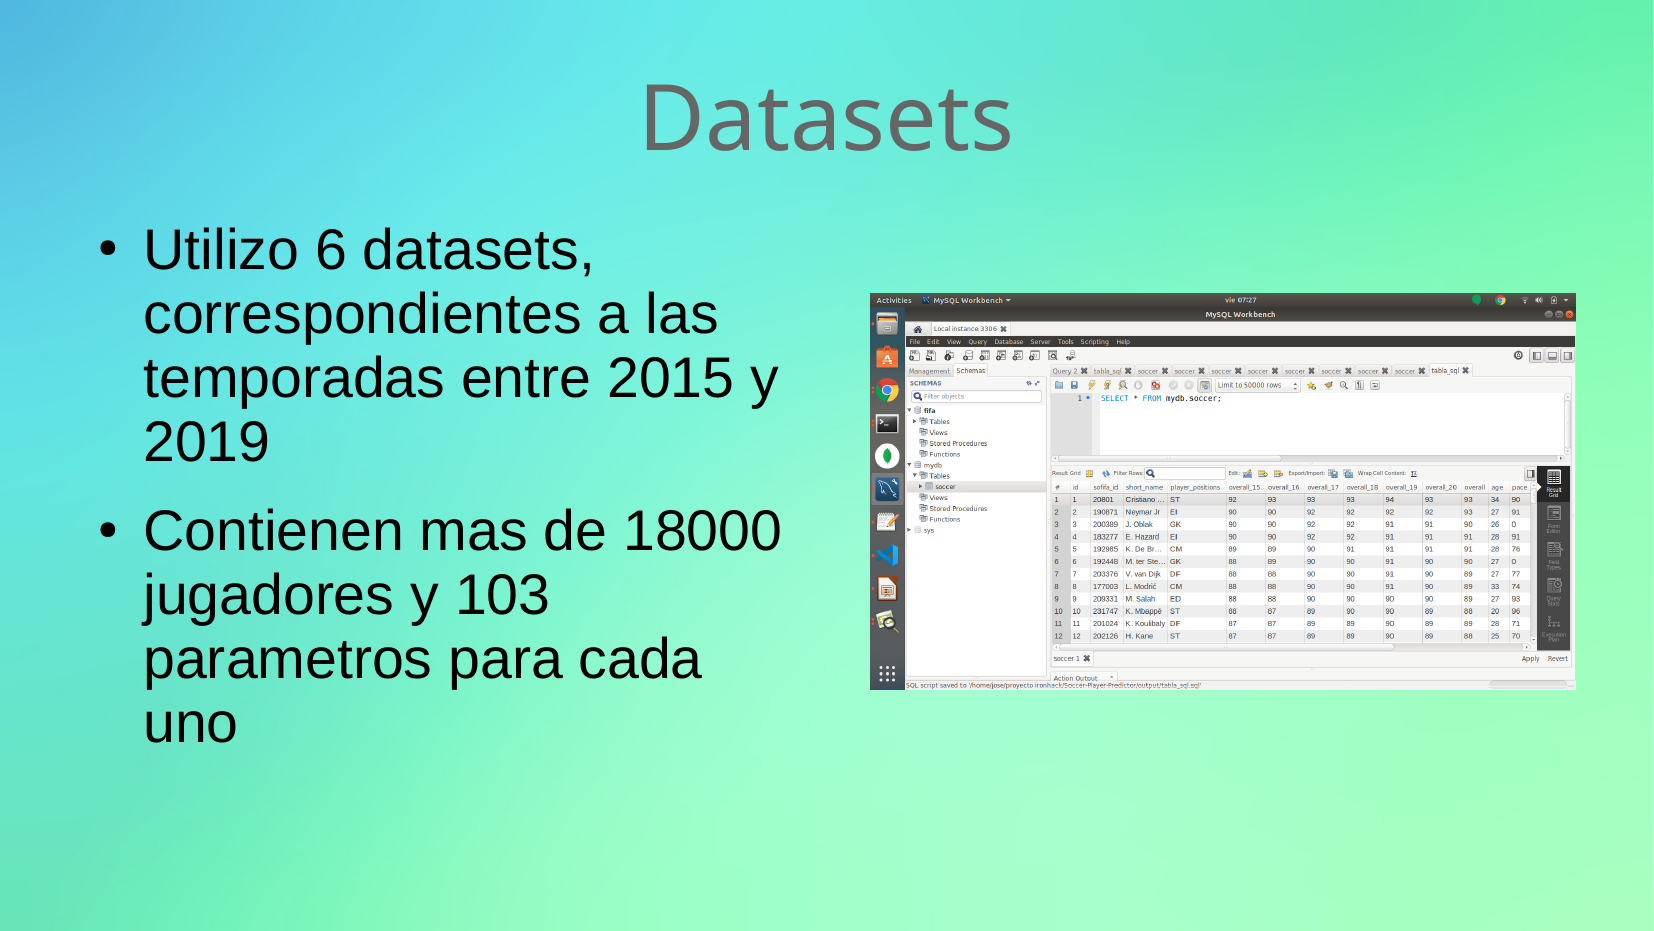

# Datasets
Utilizo 6 datasets, correspondientes a las temporadas entre 2015 y 2019
Contienen mas de 18000 jugadores y 103 parametros para cada uno